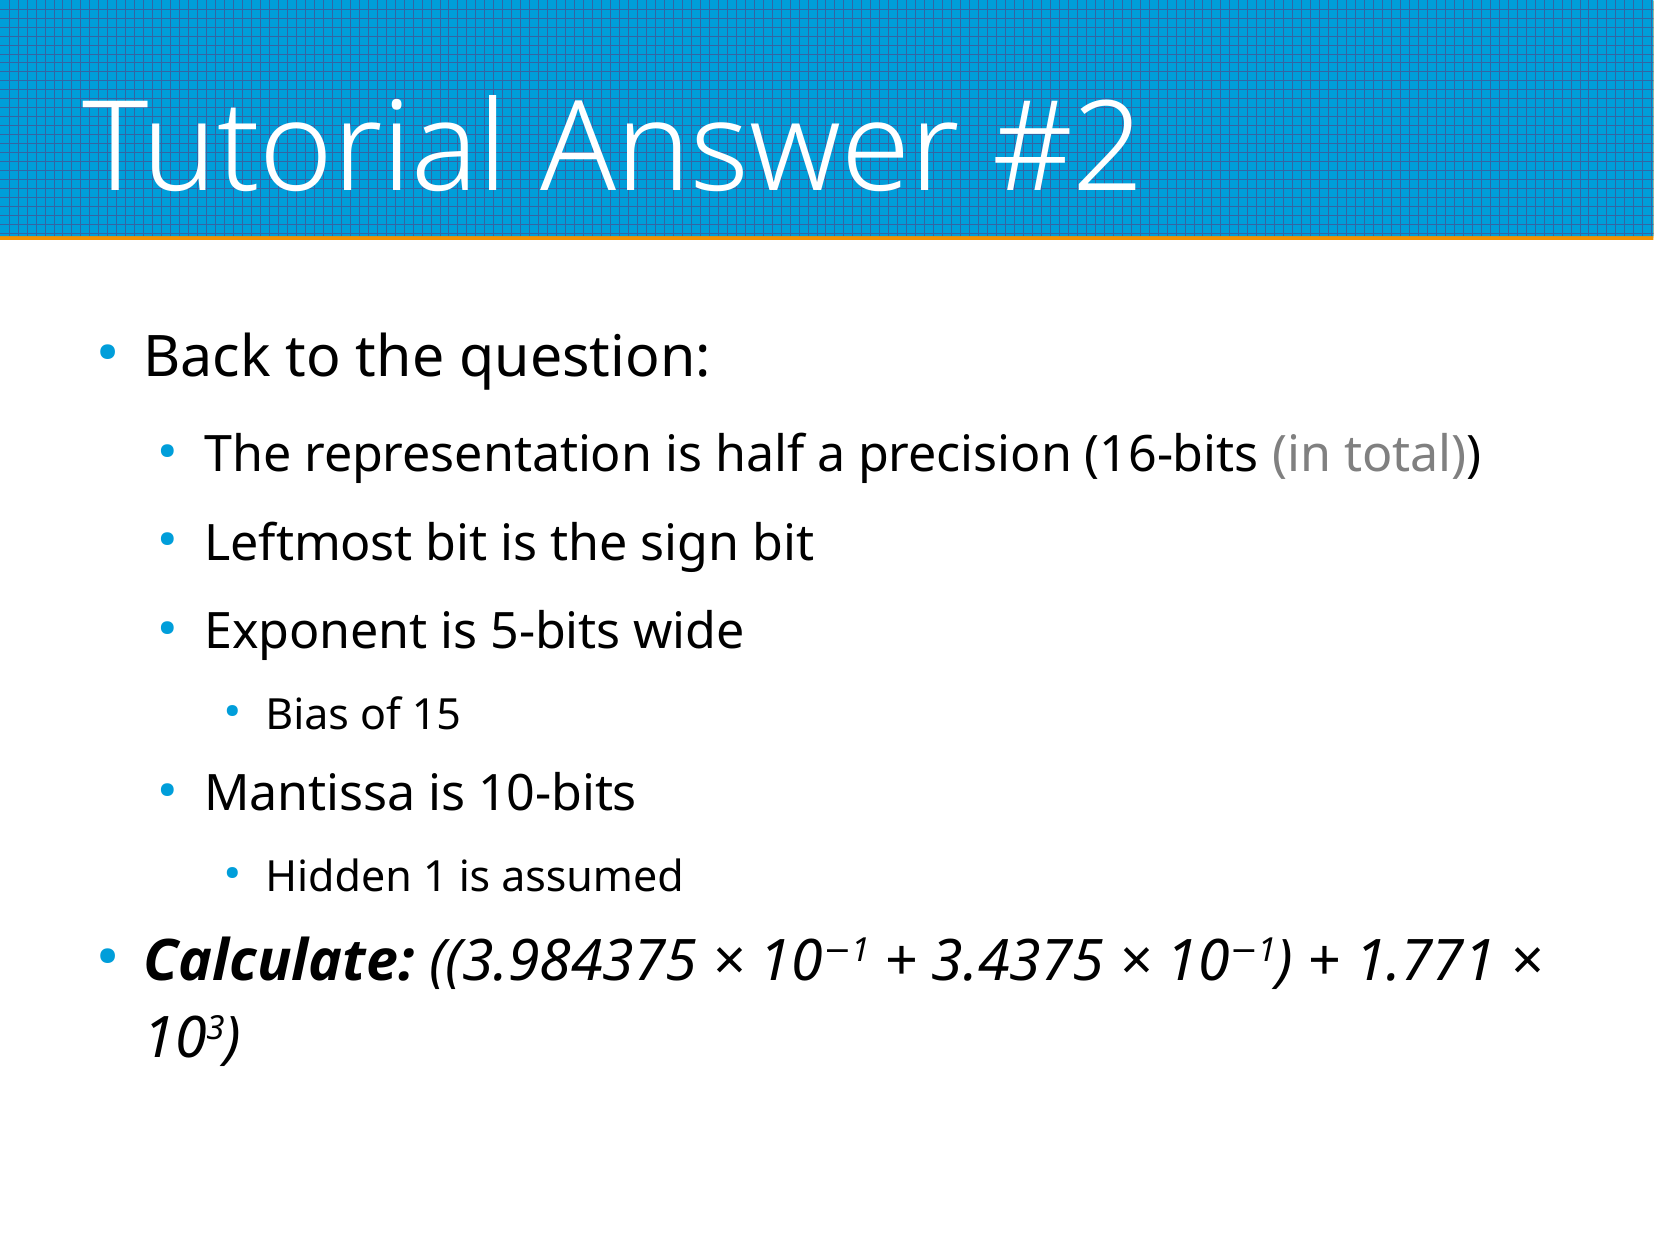

# Tutorial Answer #2
Back to the question:
The representation is half a precision (16-bits (in total))
Leftmost bit is the sign bit
Exponent is 5-bits wide
Bias of 15
Mantissa is 10-bits
Hidden 1 is assumed
Calculate: ((3.984375 × 10−1 + 3.4375 × 10−1) + 1.771 × 103)